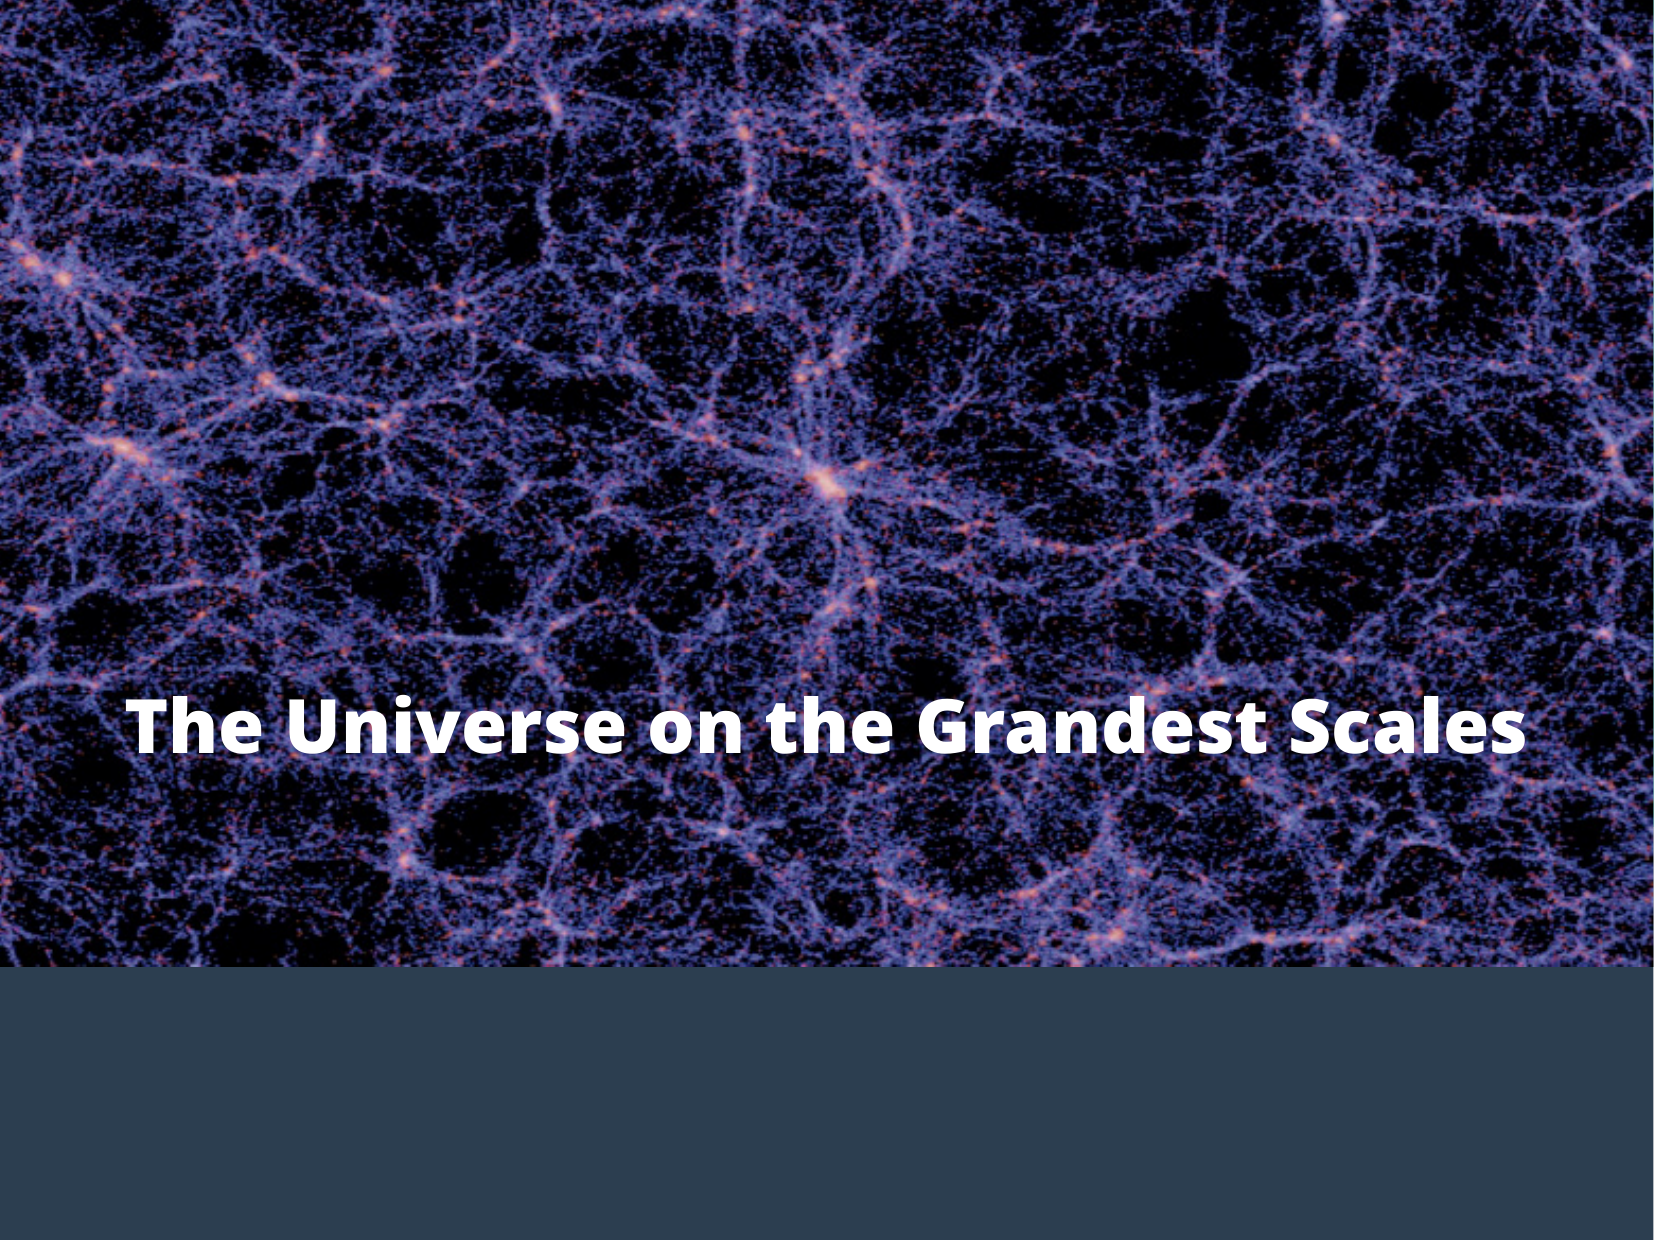

# The Universe on the Grandest Scales